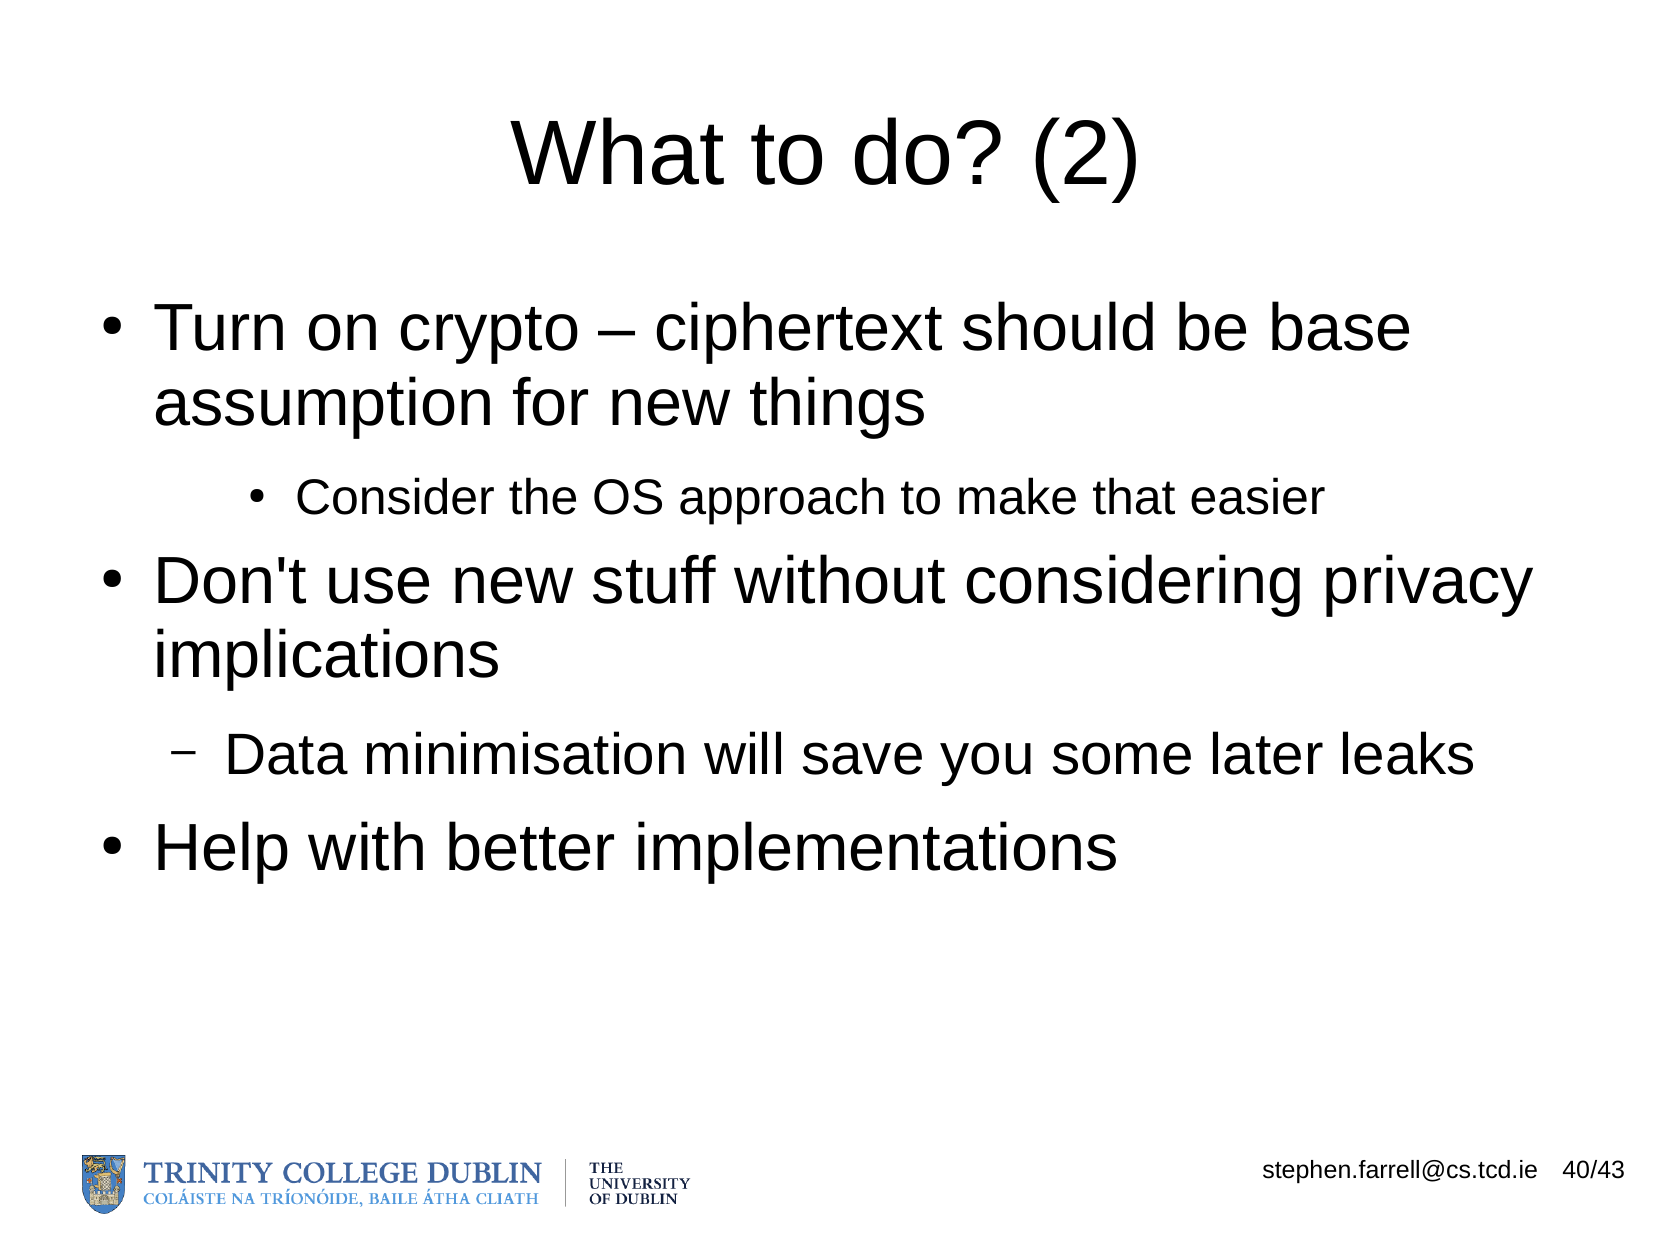

# What to do? (2)
Turn on crypto – ciphertext should be base assumption for new things
Consider the OS approach to make that easier
Don't use new stuff without considering privacy implications
Data minimisation will save you some later leaks
Help with better implementations